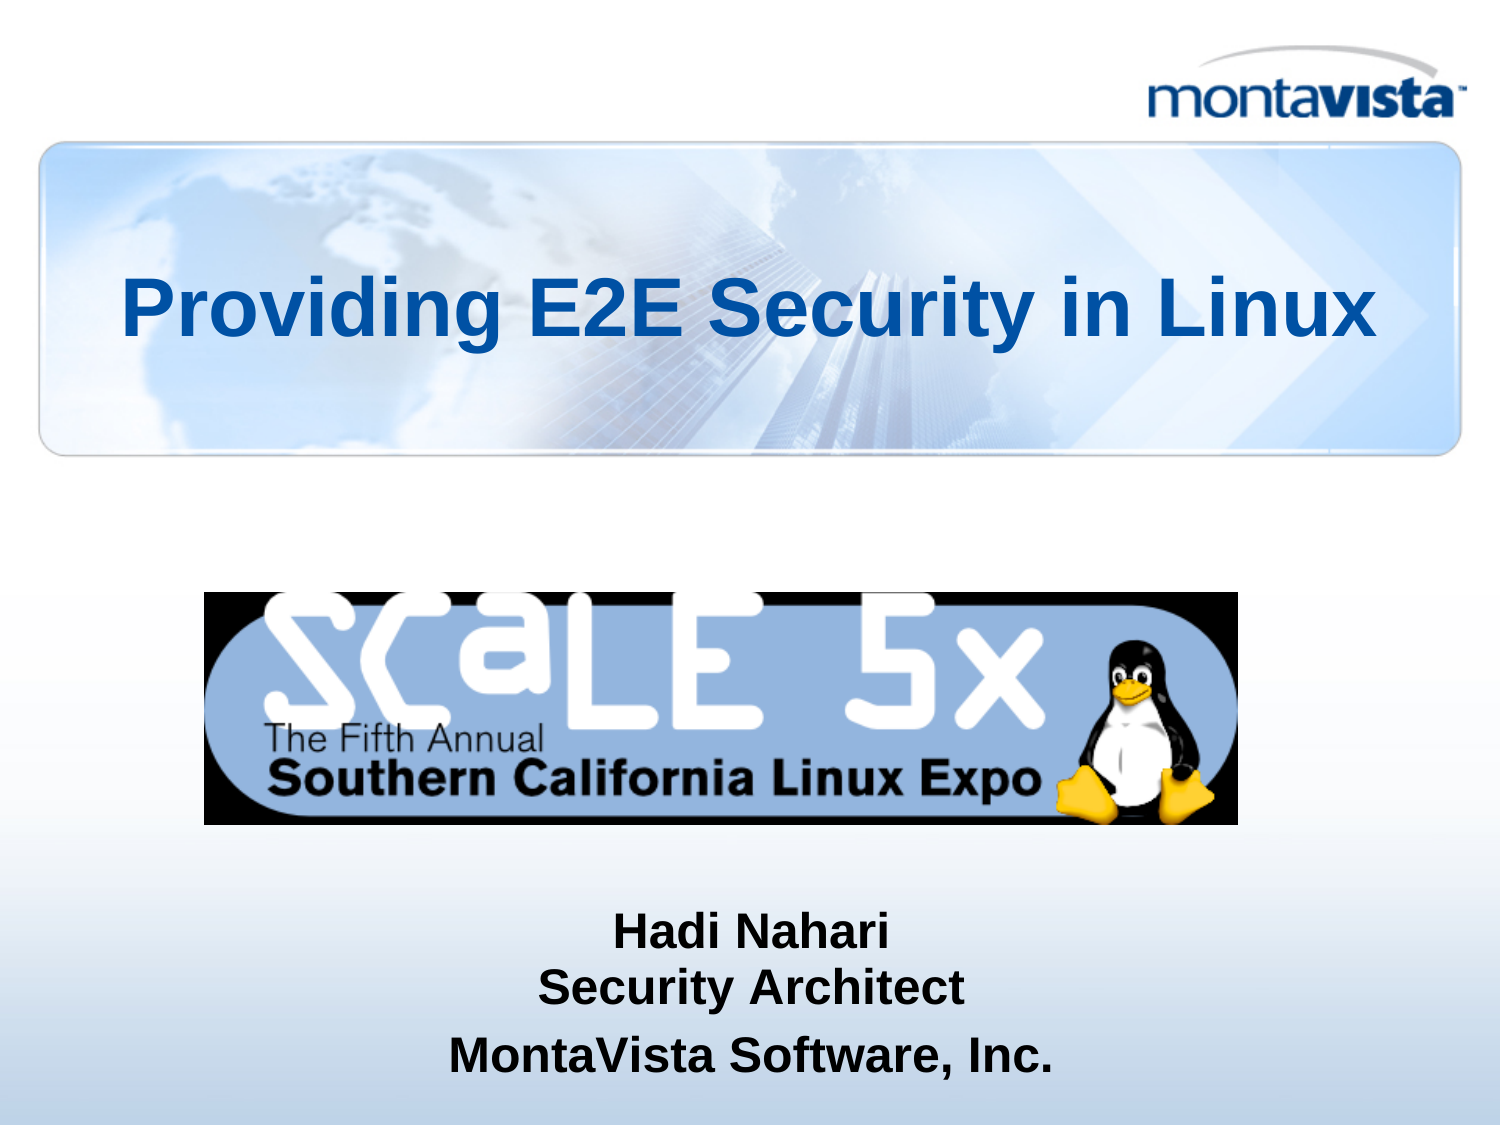

# Providing E2E Security in Linux
Hadi Nahari
Security Architect
MontaVista Software, Inc.